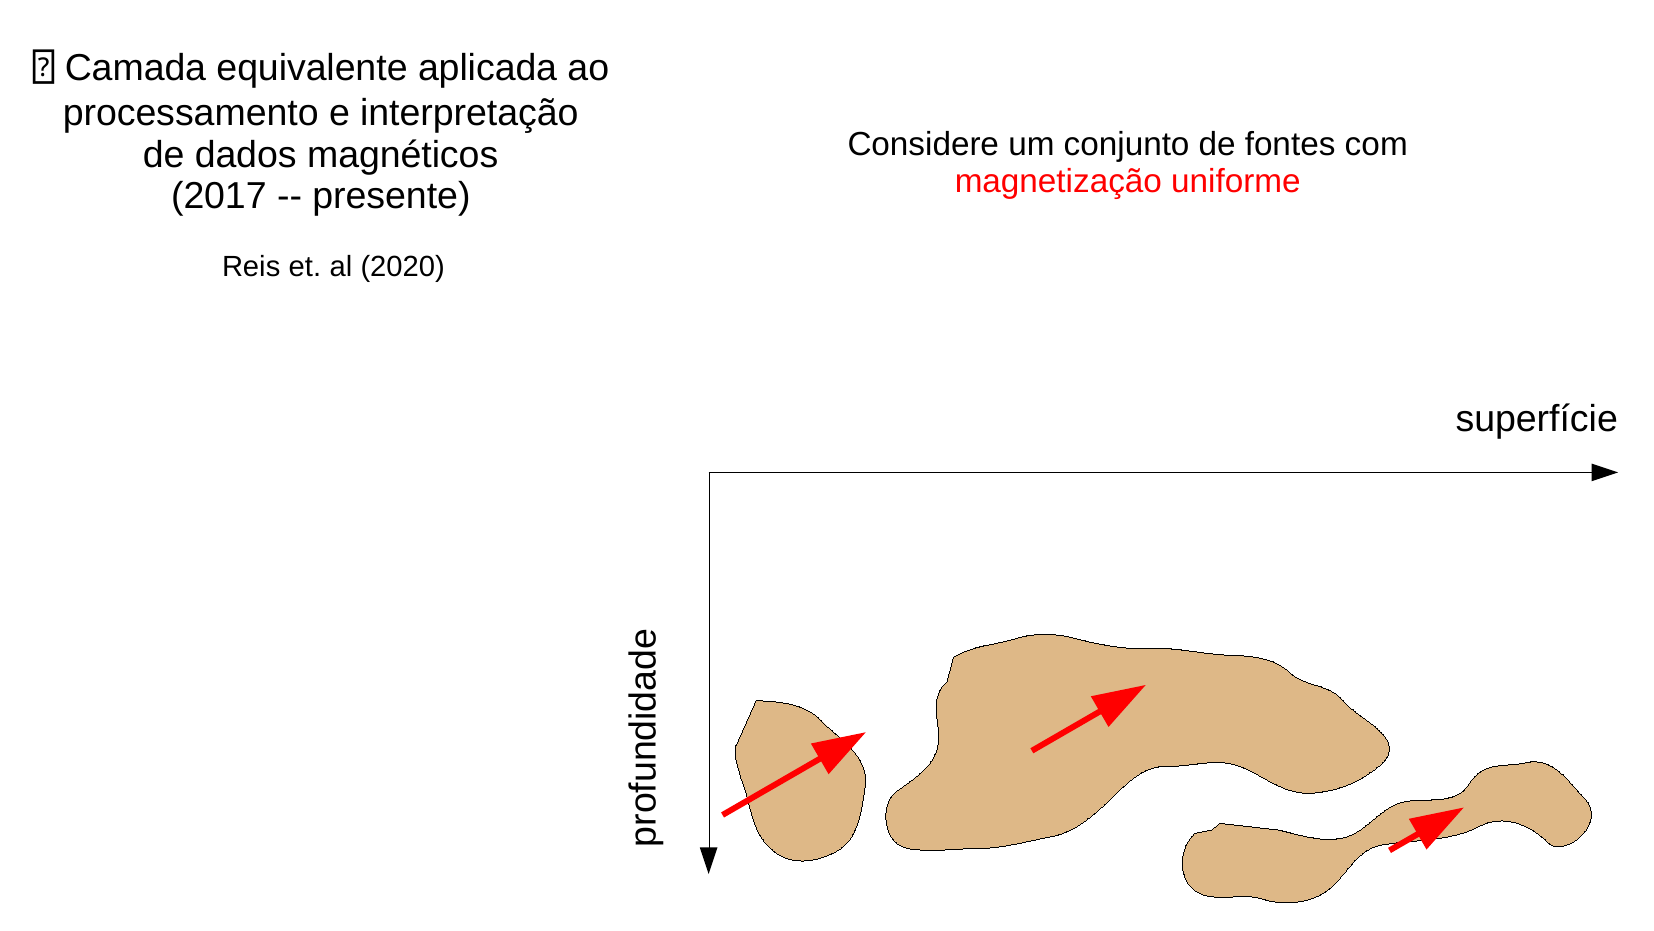

⍰ Camada equivalente aplicada ao processamento e interpretação
de dados magnéticos
(2017 -- presente)
Considere um conjunto de fontes com magnetização uniforme
Reis et. al (2020)
superfície
profundidade